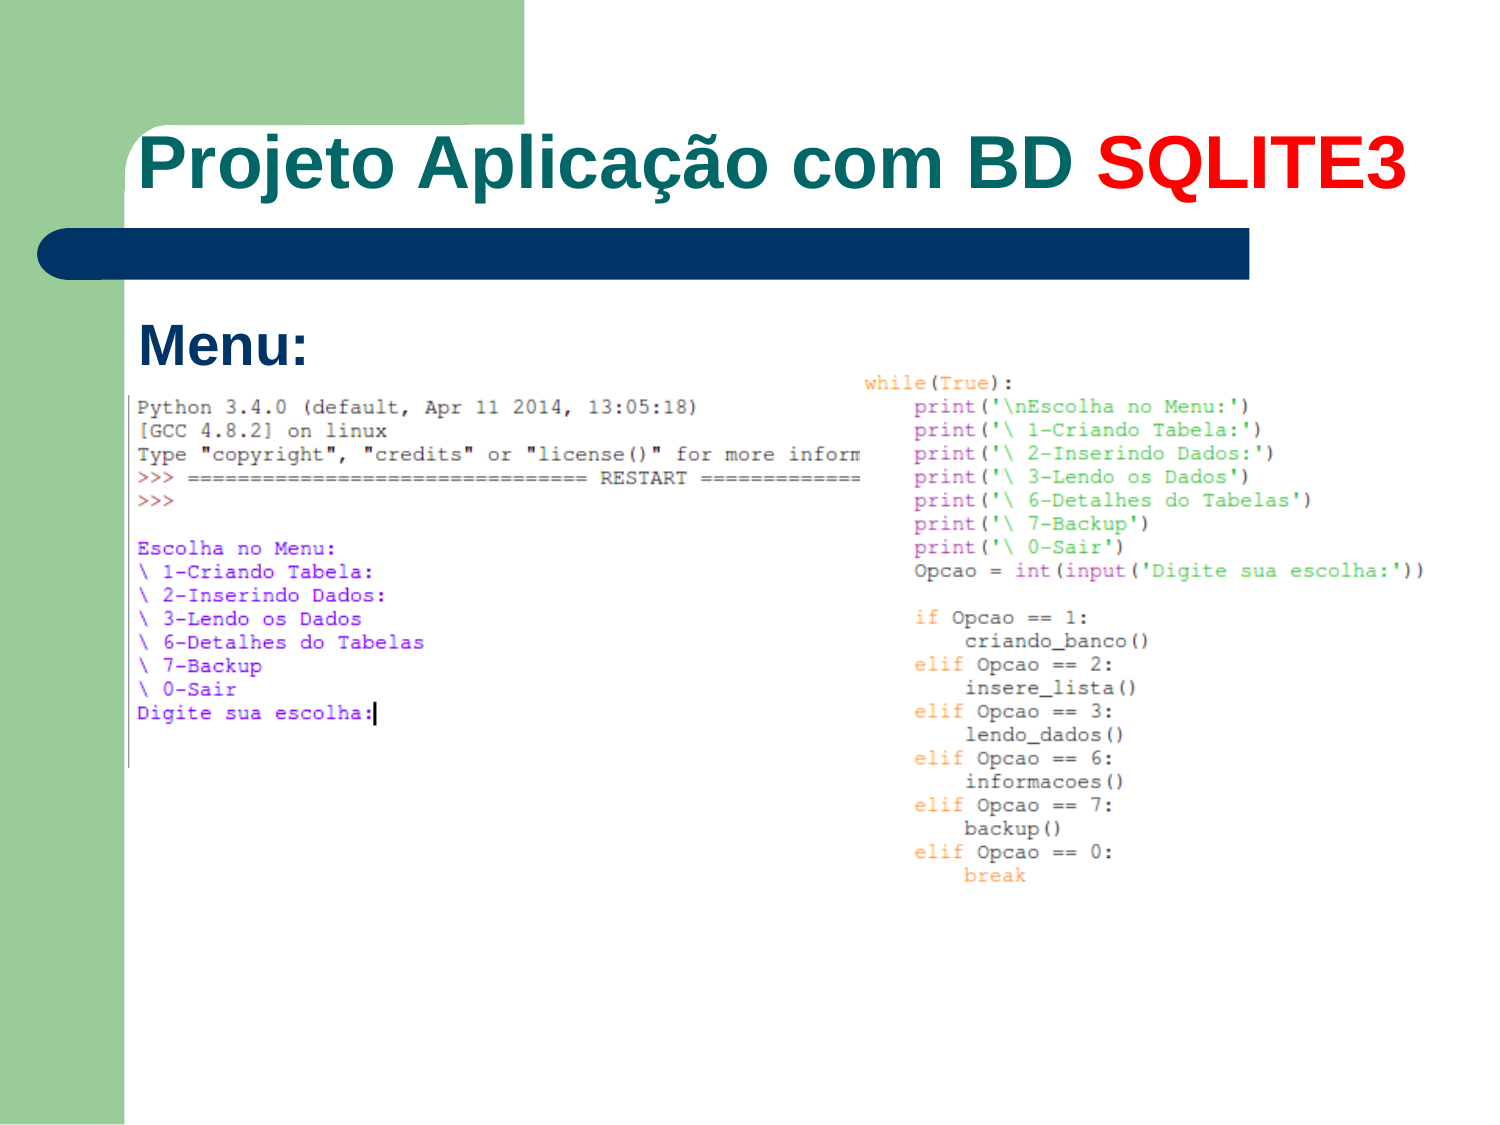

# Projeto Aplicação com BD SQLITE3
Menu: